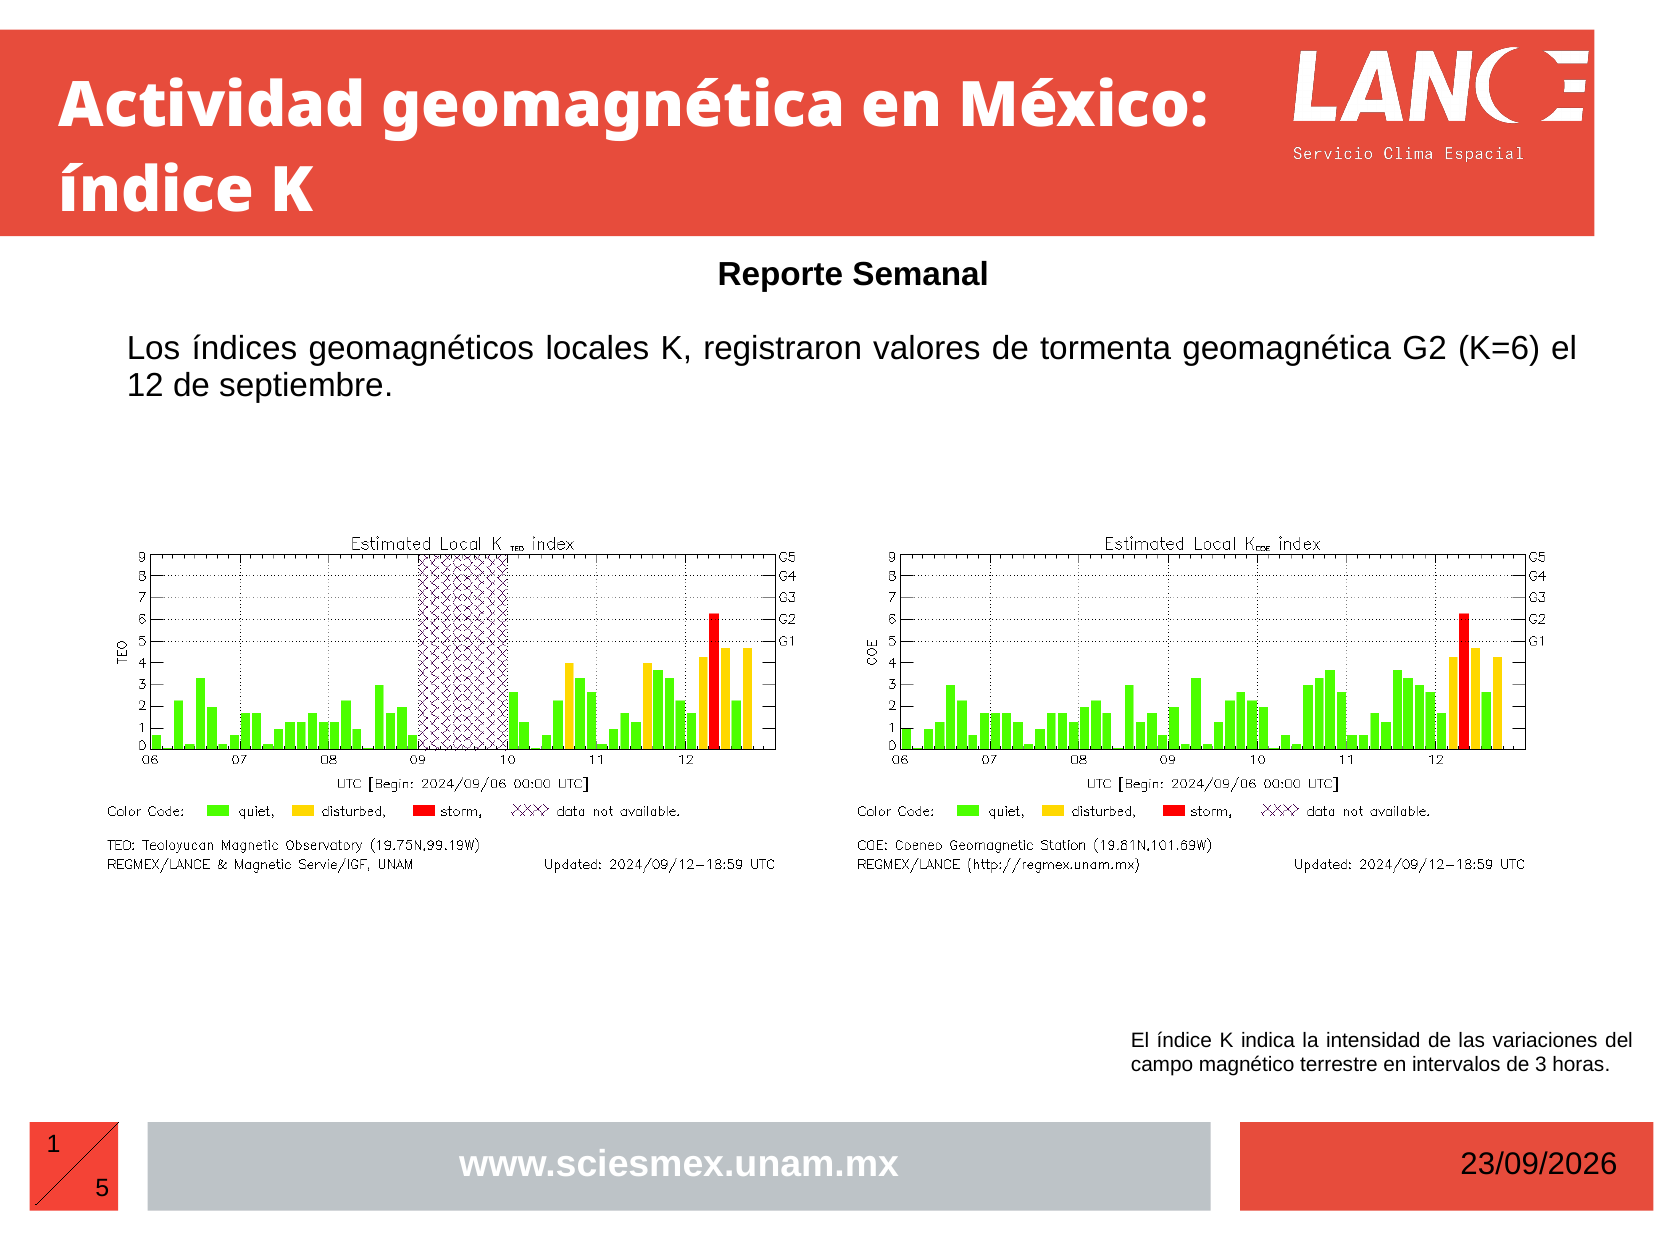

# Actividad geomagnética en México: índice K
Reporte Semanal
Los índices geomagnéticos locales K, registraron valores de tormenta geomagnética G2 (K=6) el 12 de septiembre.
El índice K indica la intensidad de las variaciones del campo magnético terrestre en intervalos de 3 horas.
www.sciesmex.unam.mx
5